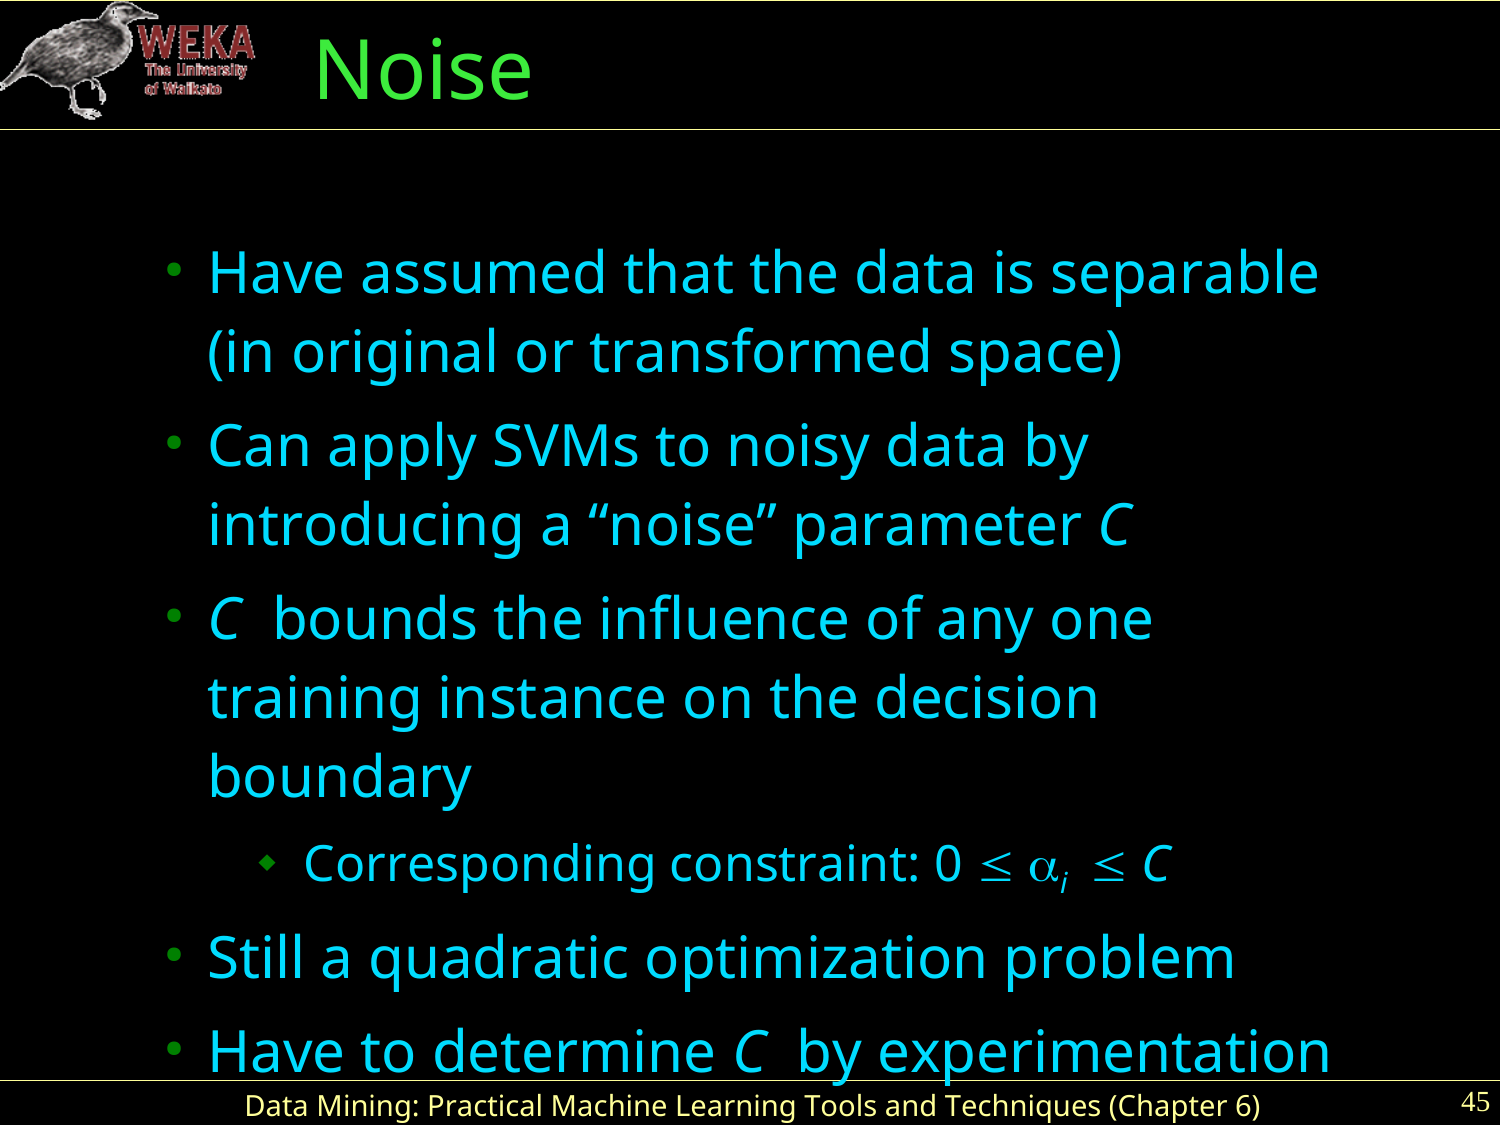

# Noise
Have assumed that the data is separable (in original or transformed space)
Can apply SVMs to noisy data by introducing a “noise” parameter C
C bounds the influence of any one training instance on the decision boundary
Corresponding constraint: 0  i  C
Still a quadratic optimization problem
Have to determine C by experimentation
Data Mining: Practical Machine Learning Tools and Techniques (Chapter 6)
45